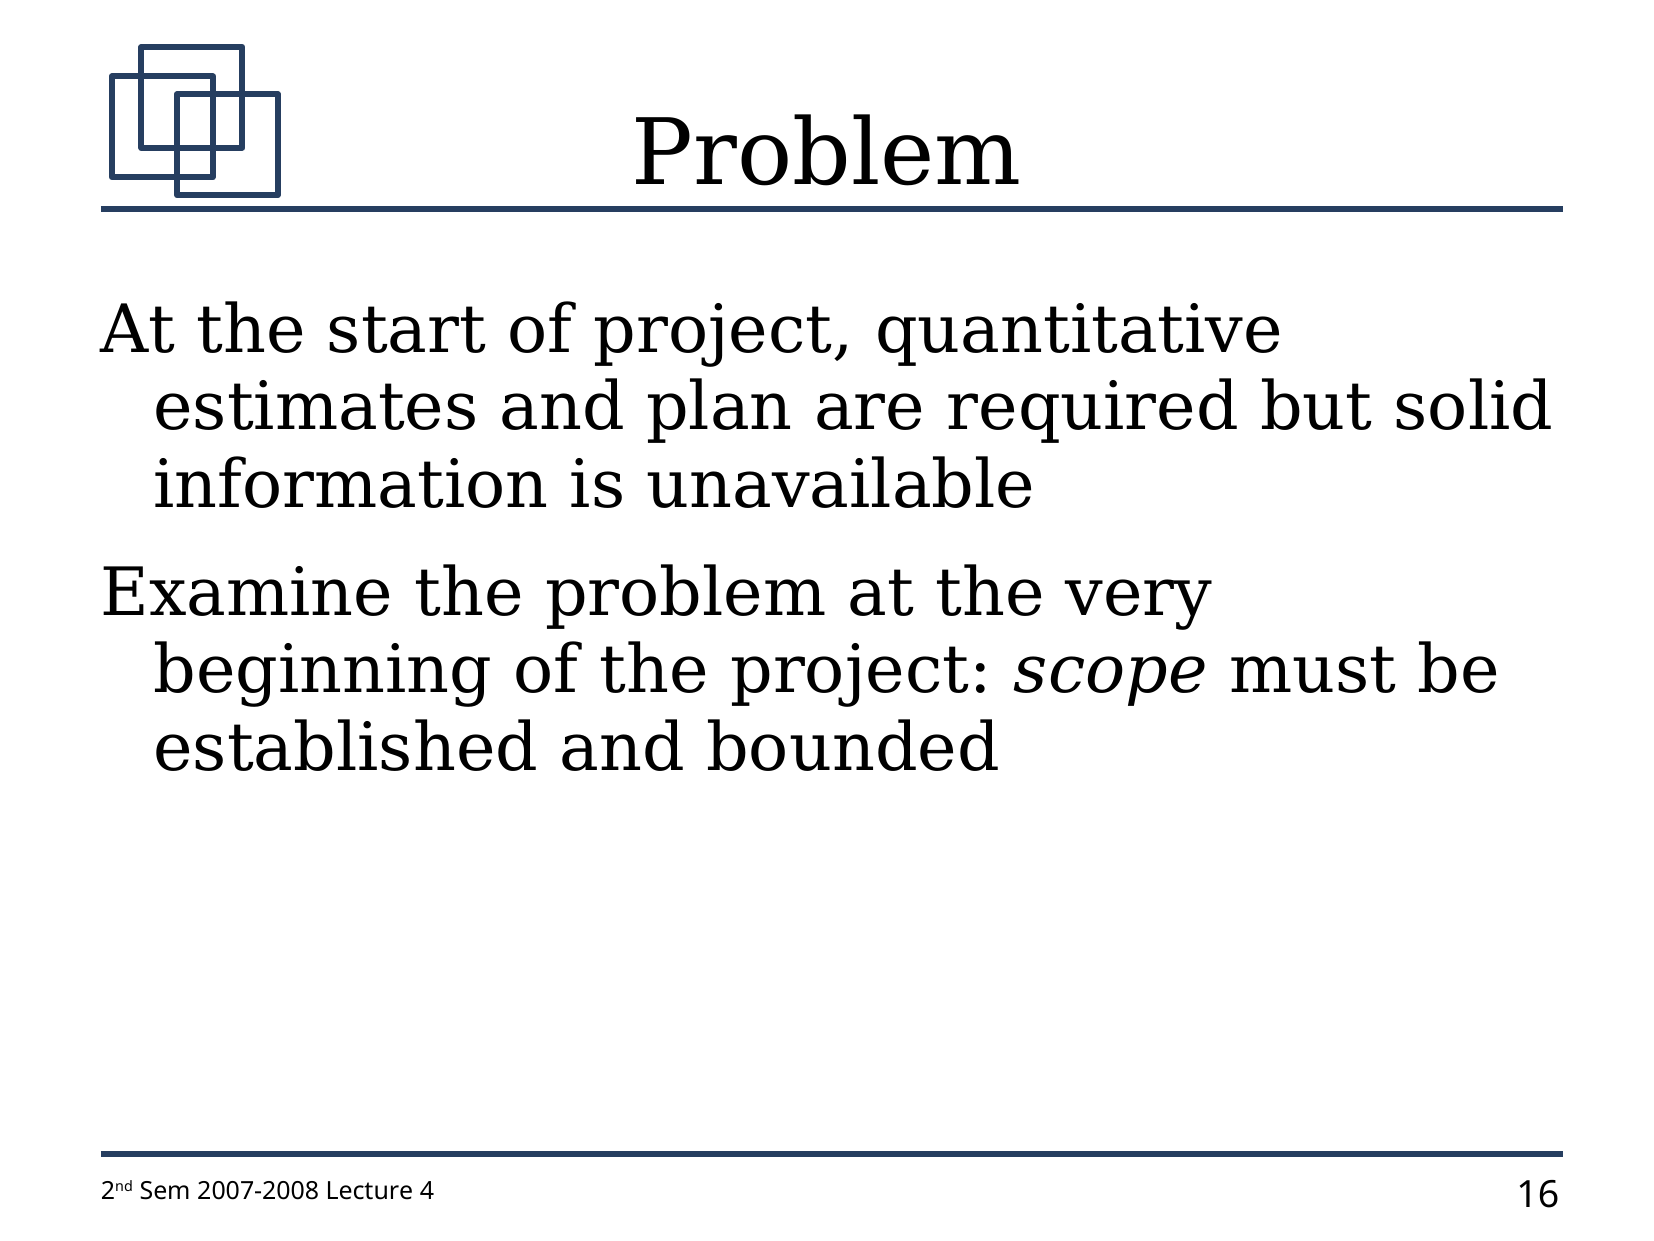

# Problem
At the start of project, quantitative estimates and plan are required but solid information is unavailable
Examine the problem at the very beginning of the project: scope must be established and bounded